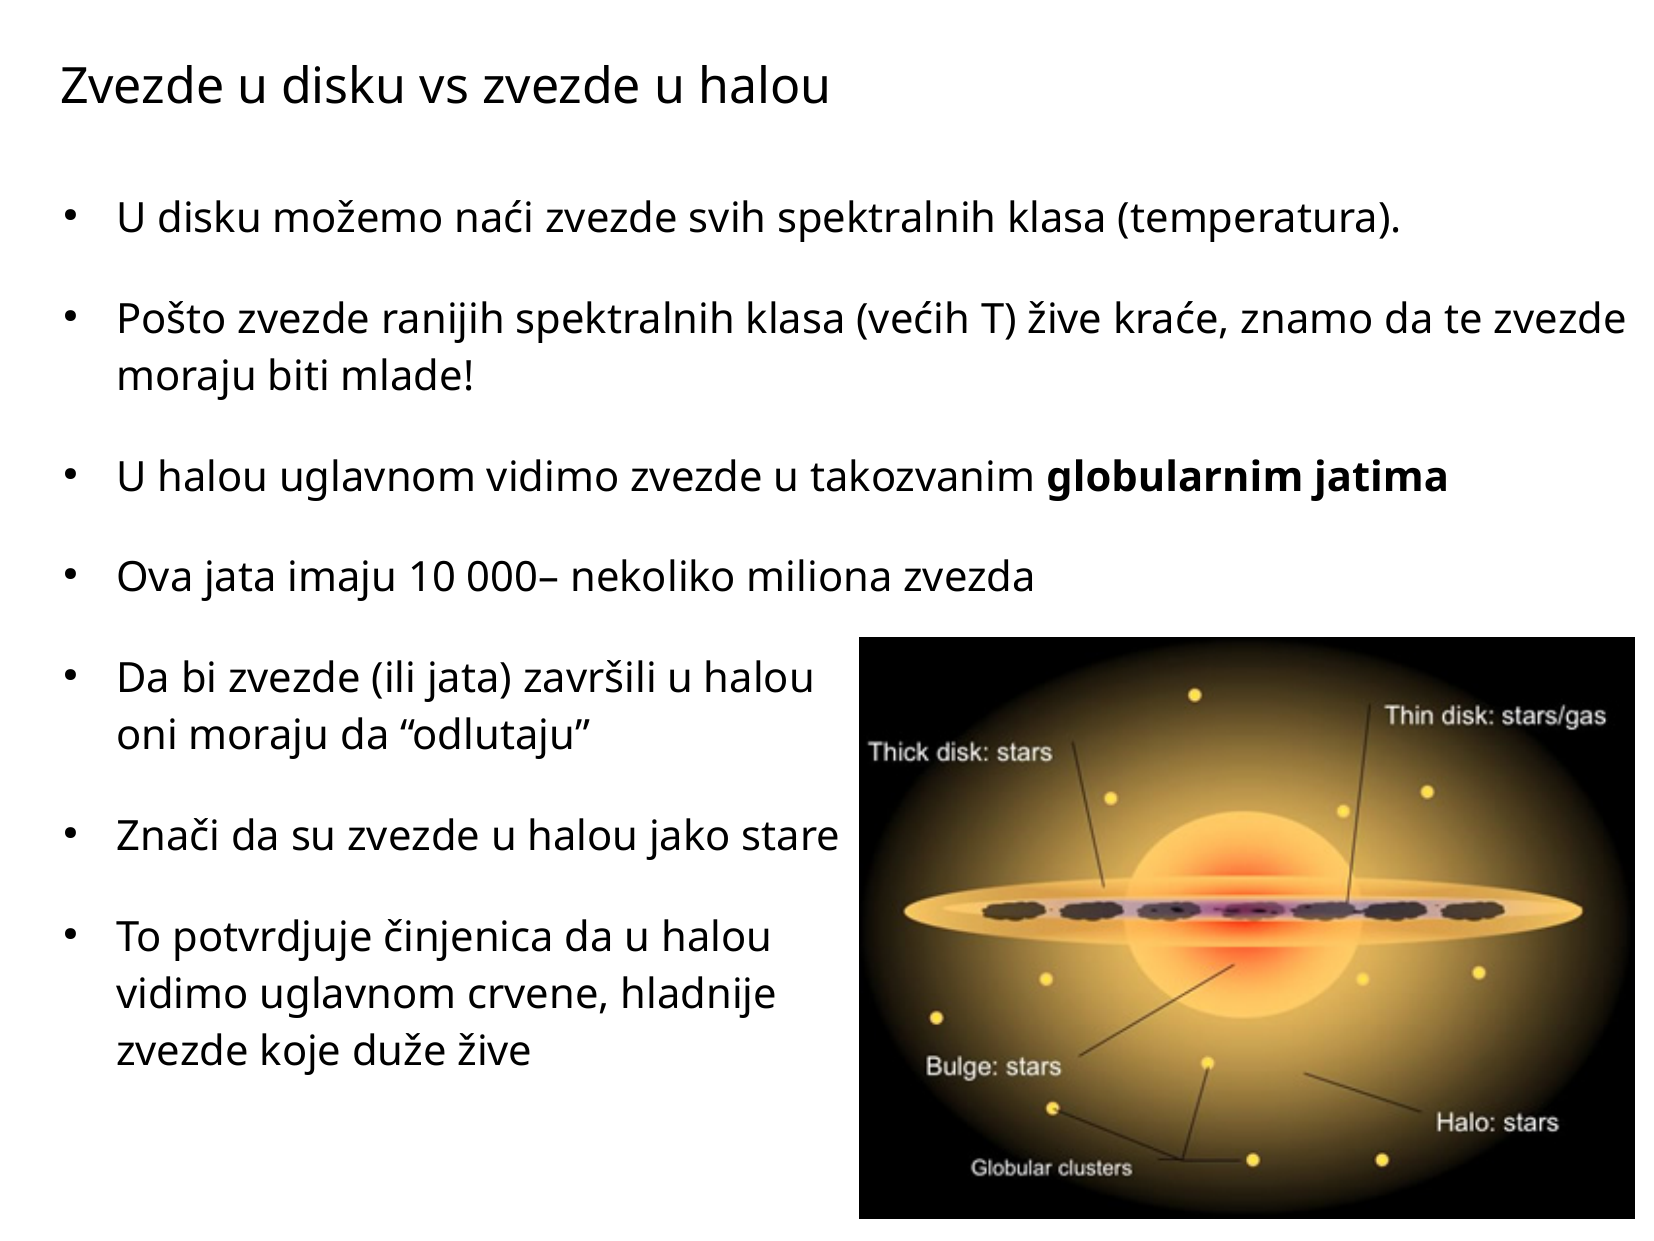

# Zvezde u disku vs zvezde u halou
U disku možemo naći zvezde svih spektralnih klasa (temperatura).
Pošto zvezde ranijih spektralnih klasa (većih T) žive kraće, znamo da te zvezde moraju biti mlade!
U halou uglavnom vidimo zvezde u takozvanim globularnim jatima
Ova jata imaju 10 000– nekoliko miliona zvezda
Da bi zvezde (ili jata) završili u halou
oni moraju da “odlutaju”
Znači da su zvezde u halou jako stare
To potvrdjuje činjenica da u halou
vidimo uglavnom crvene, hladnije
zvezde koje duže žive